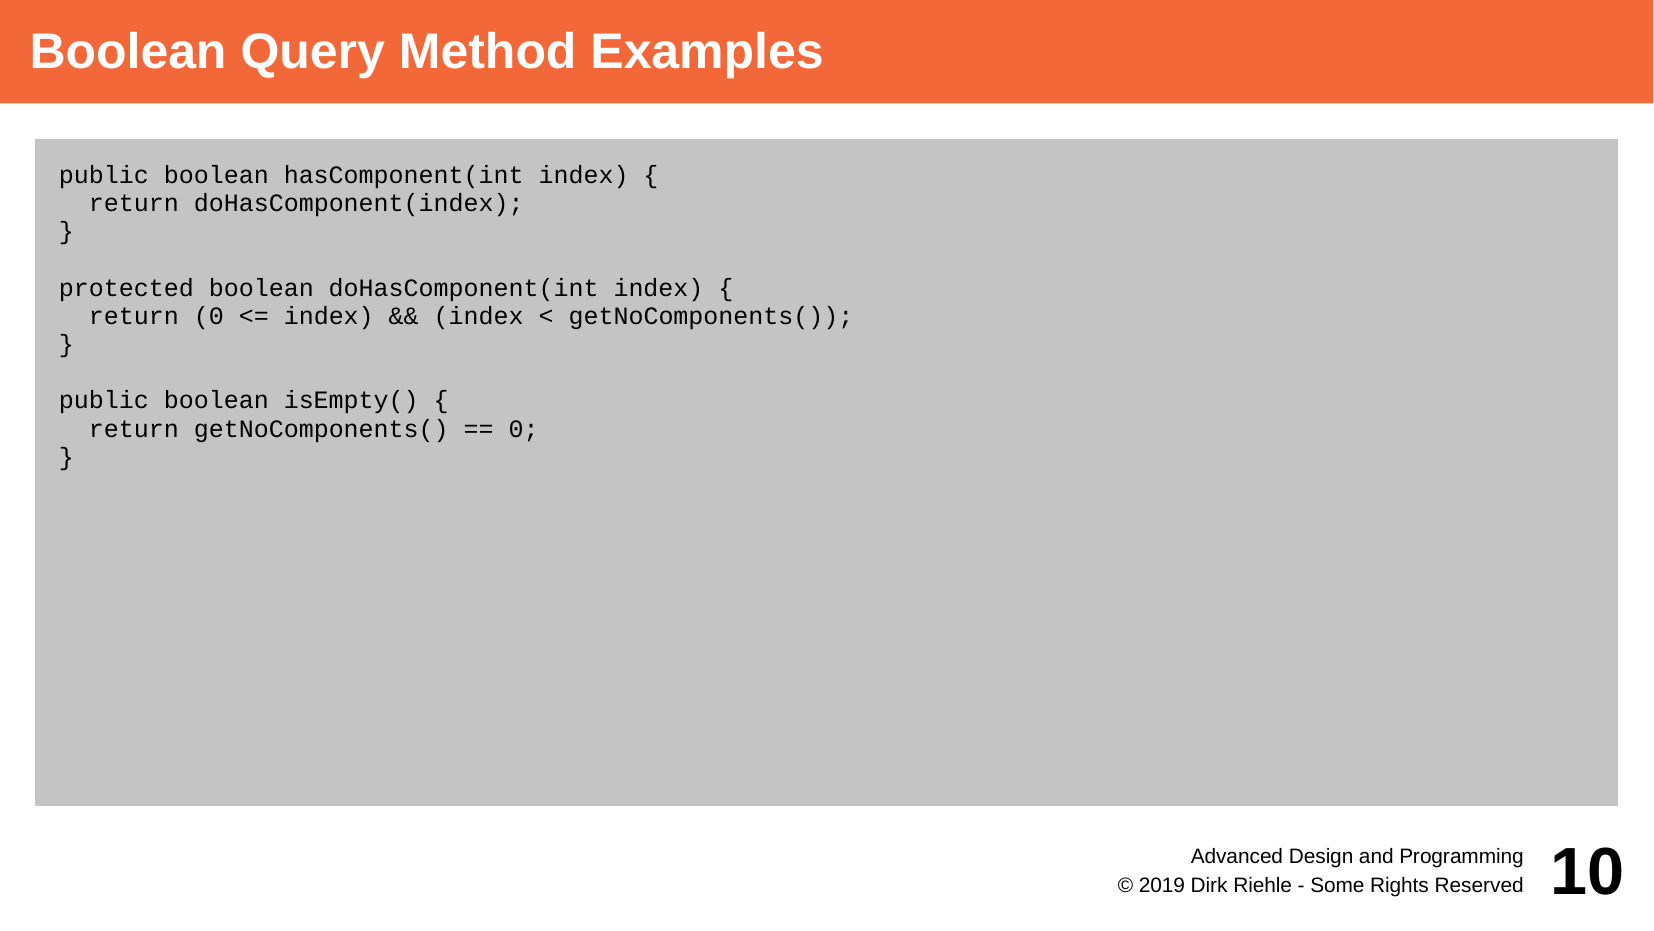

# Boolean Query Method Examples
public boolean hasComponent(int index) {
 return doHasComponent(index);
}
protected boolean doHasComponent(int index) {
 return (0 <= index) && (index < getNoComponents());
}
public boolean isEmpty() {
 return getNoComponents() == 0;
}
Advanced Design and Programming
10
© 2019 Dirk Riehle - Some Rights Reserved